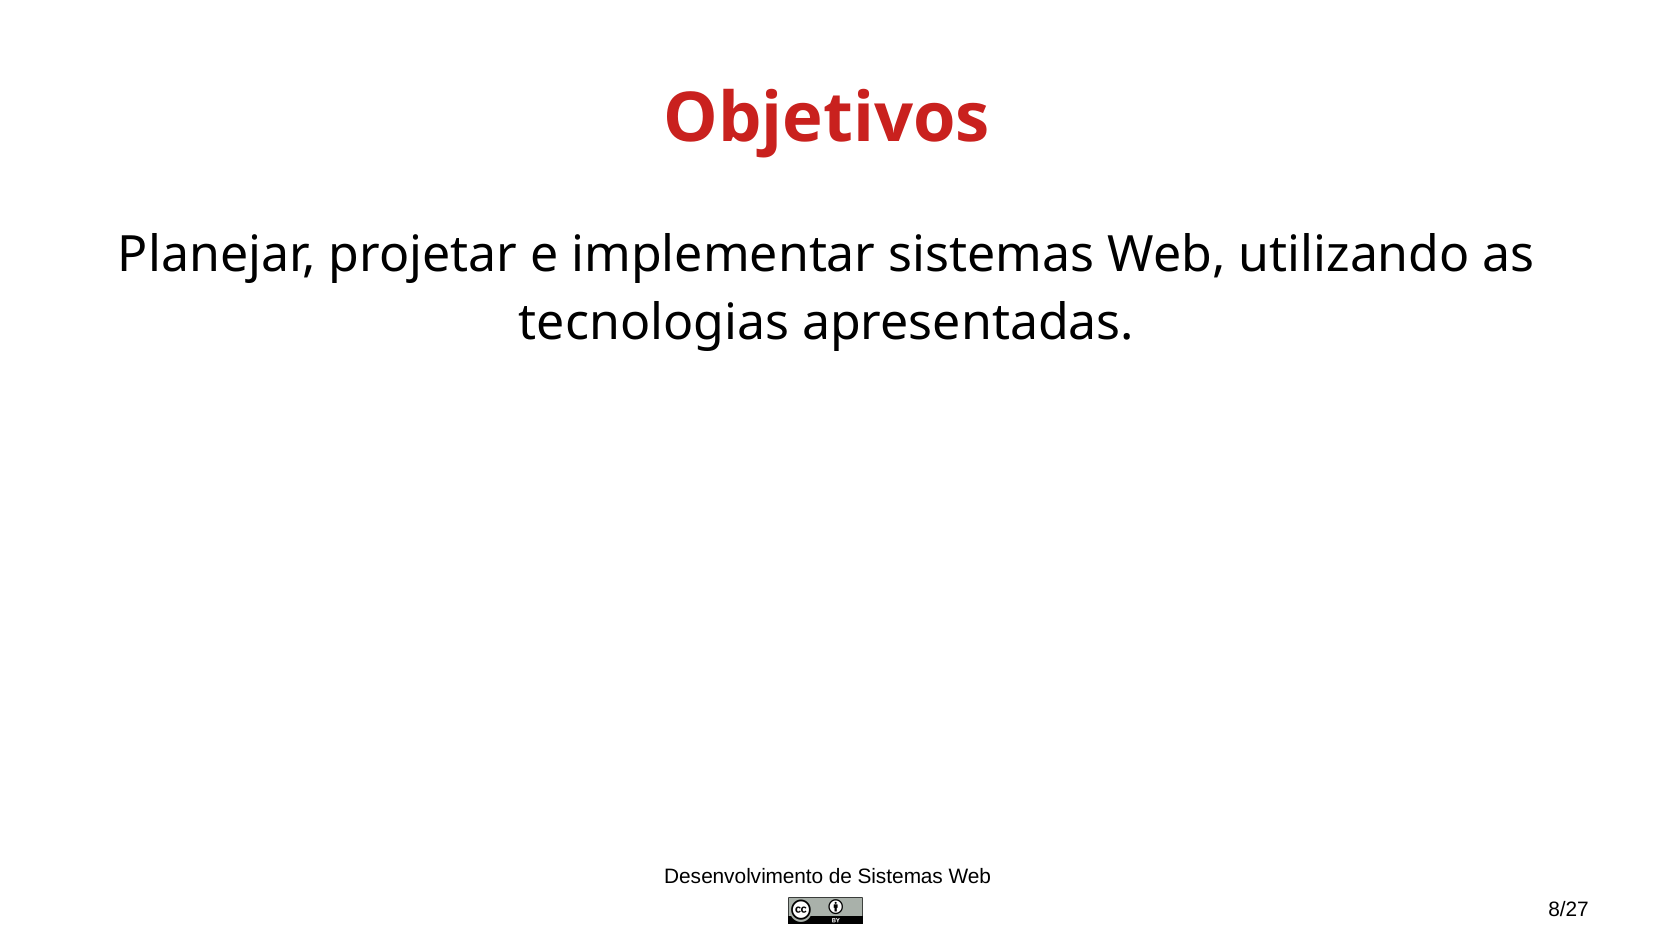

# Objetivos
Planejar, projetar e implementar sistemas Web, utilizando as tecnologias apresentadas.
8